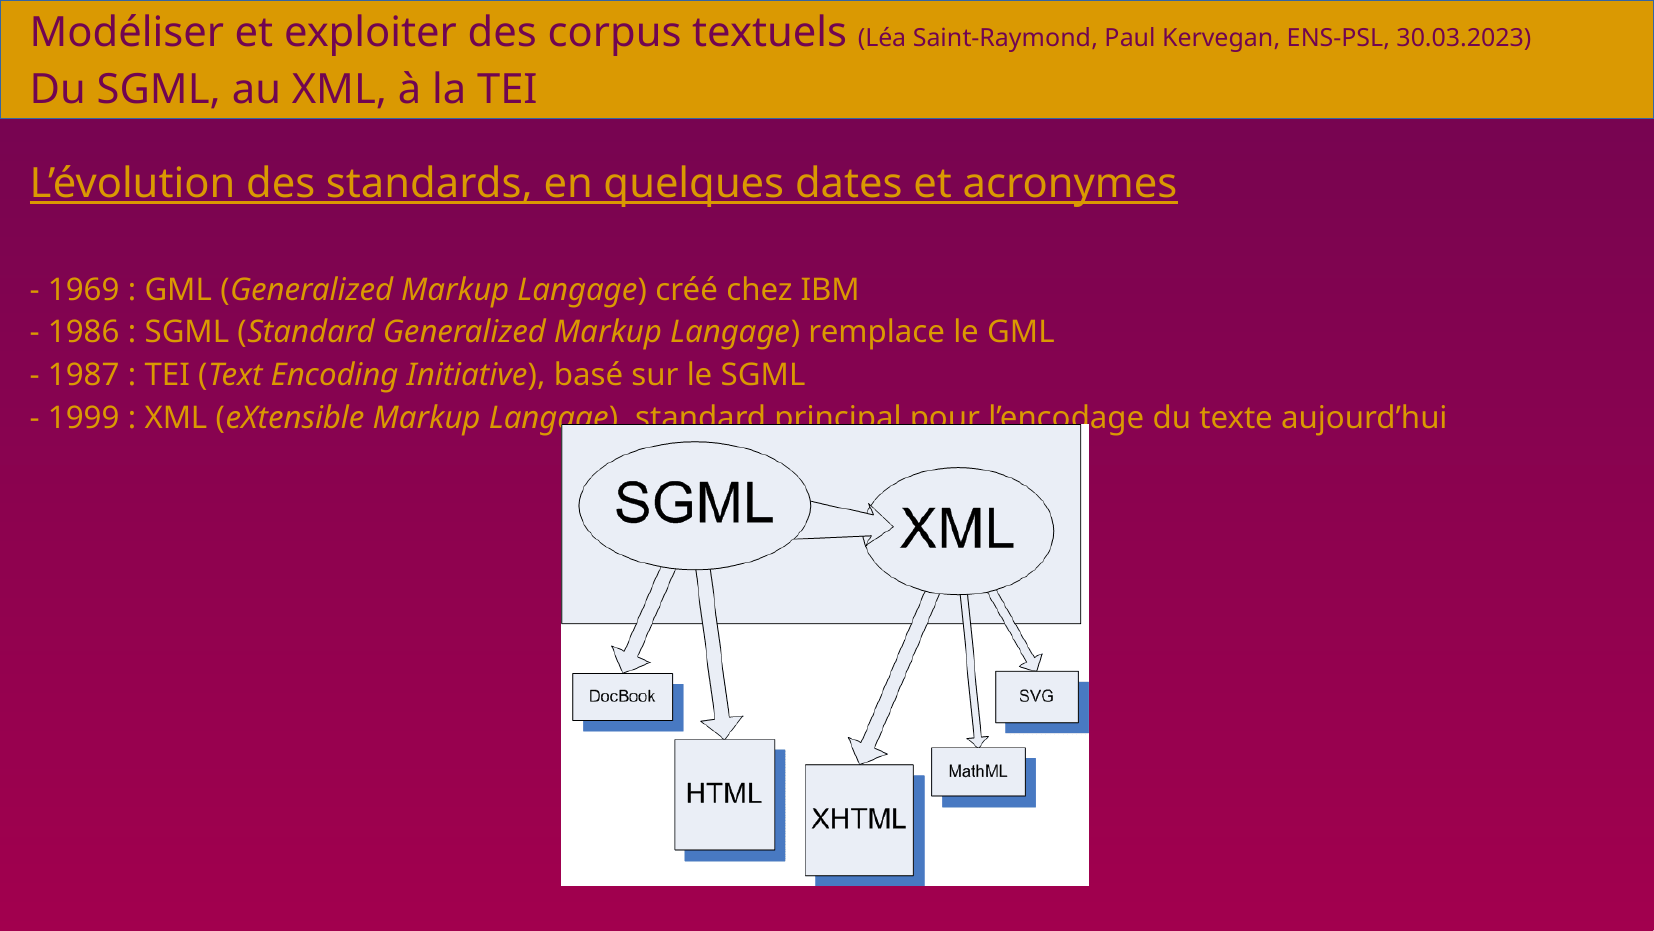

# Modéliser et exploiter des corpus textuels (Léa Saint-Raymond, Paul Kervegan, ENS-PSL, 30.03.2023) Du SGML, au XML, à la TEI
L’évolution des standards, en quelques dates et acronymes
- 1969 : GML (Generalized Markup Langage) créé chez IBM
- 1986 : SGML (Standard Generalized Markup Langage) remplace le GML
- 1987 : TEI (Text Encoding Initiative), basé sur le SGML
- 1999 : XML (eXtensible Markup Langage), standard principal pour l’encodage du texte aujourd’hui